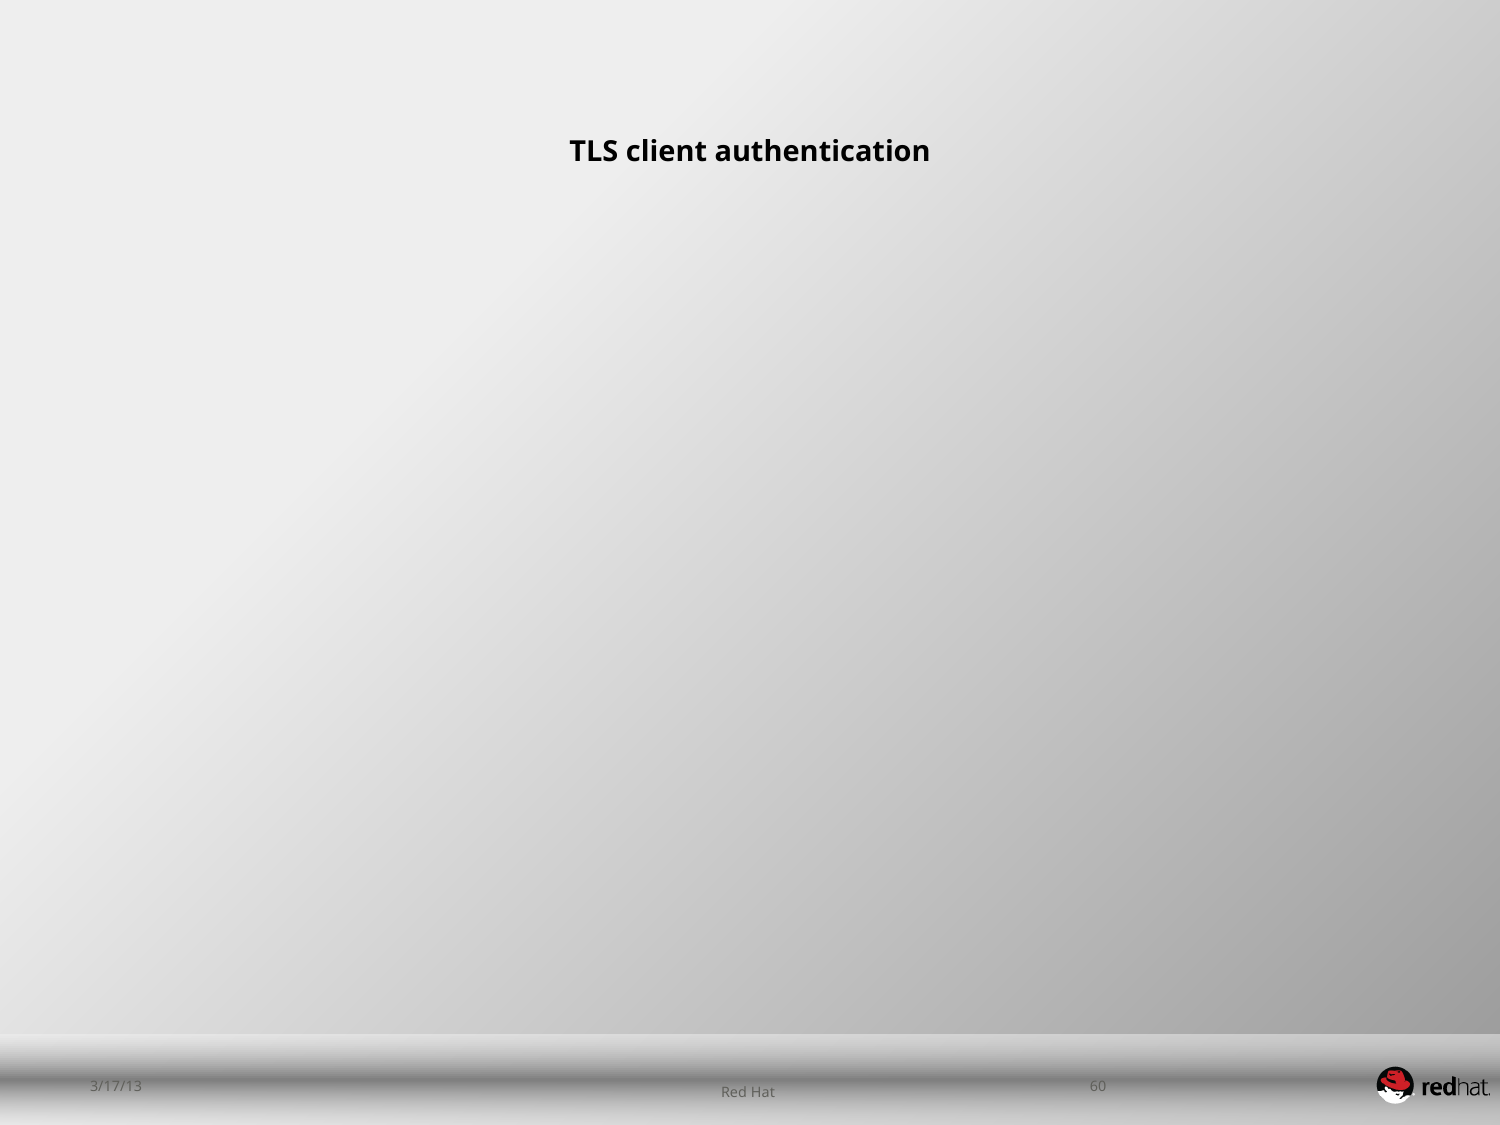

# TLS client authentication
3/17/13
Red Hat